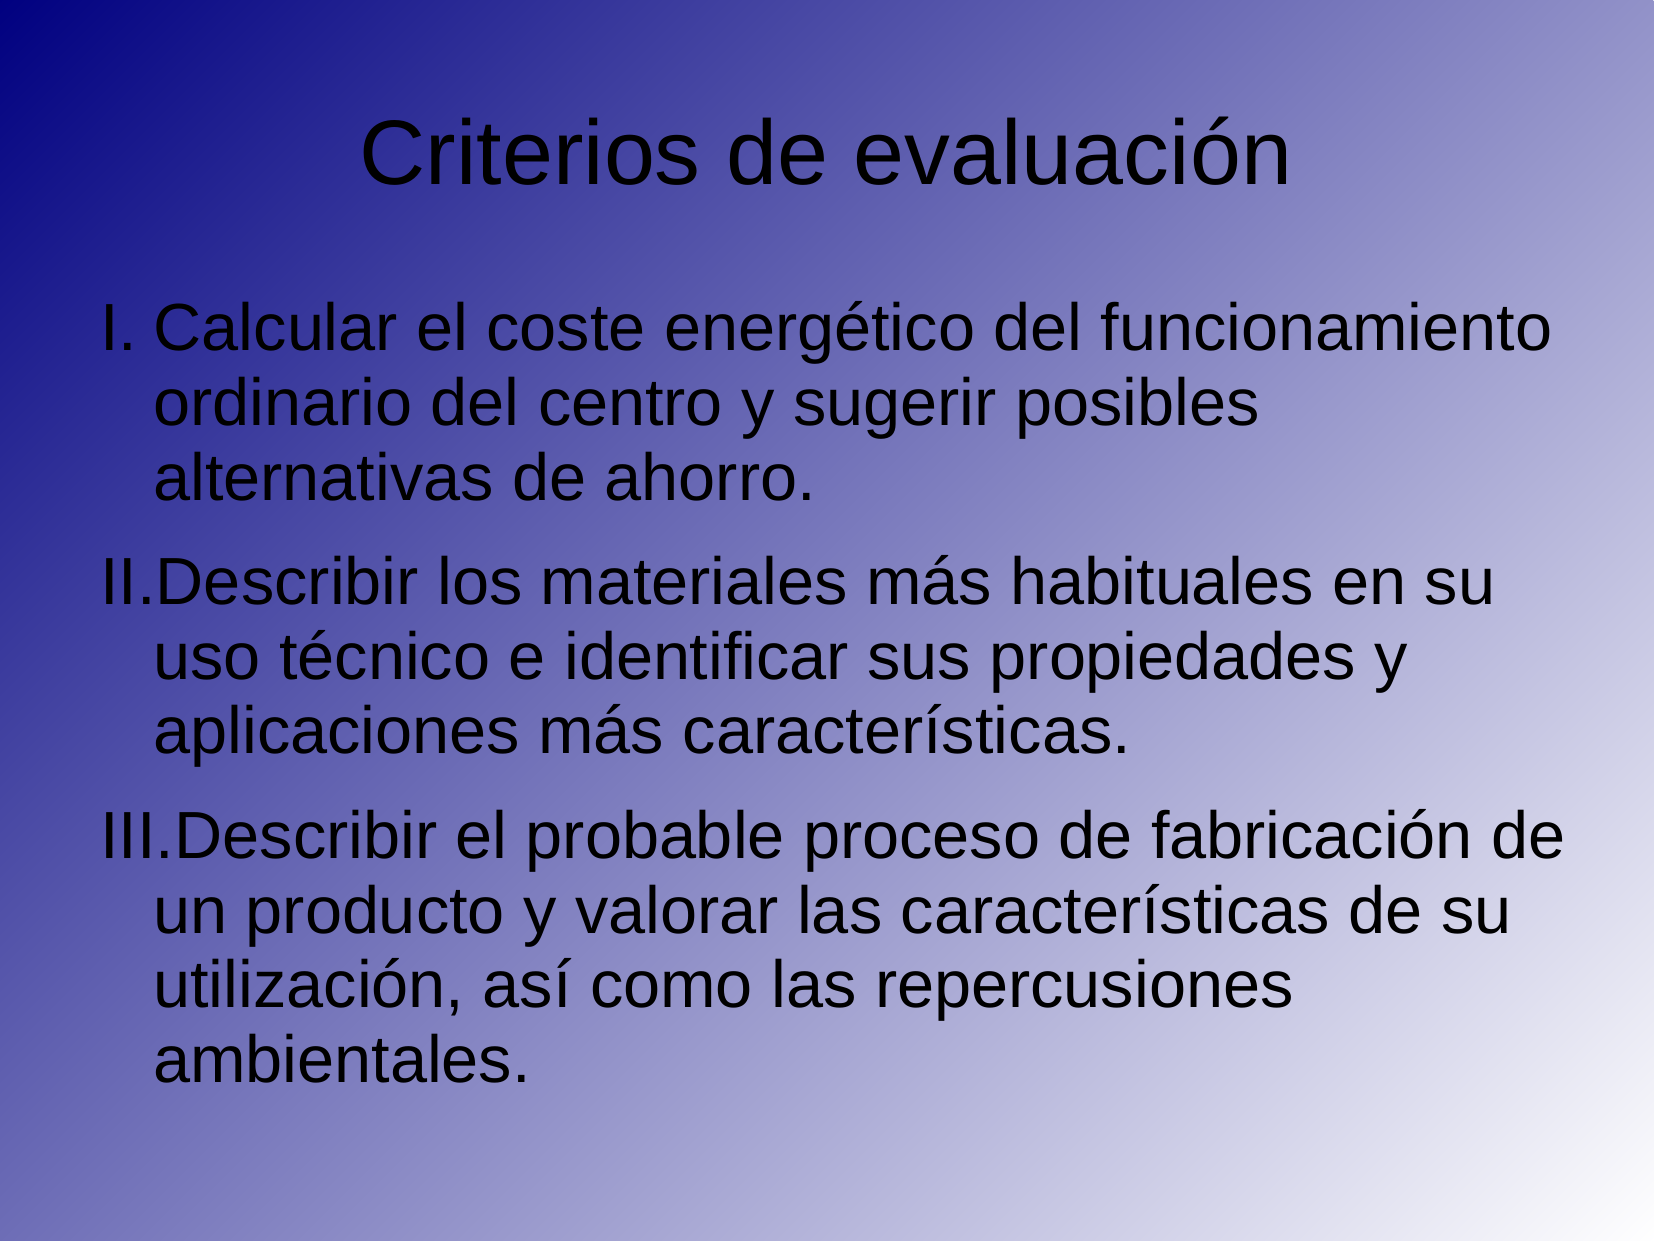

# Criterios de evaluación
Calcular el coste energético del funcionamiento ordinario del centro y sugerir posibles alternativas de ahorro.
Describir los materiales más habituales en su uso técnico e identificar sus propiedades y aplicaciones más características.
Describir el probable proceso de fabricación de un producto y valorar las características de su utilización, así como las repercusiones ambientales.